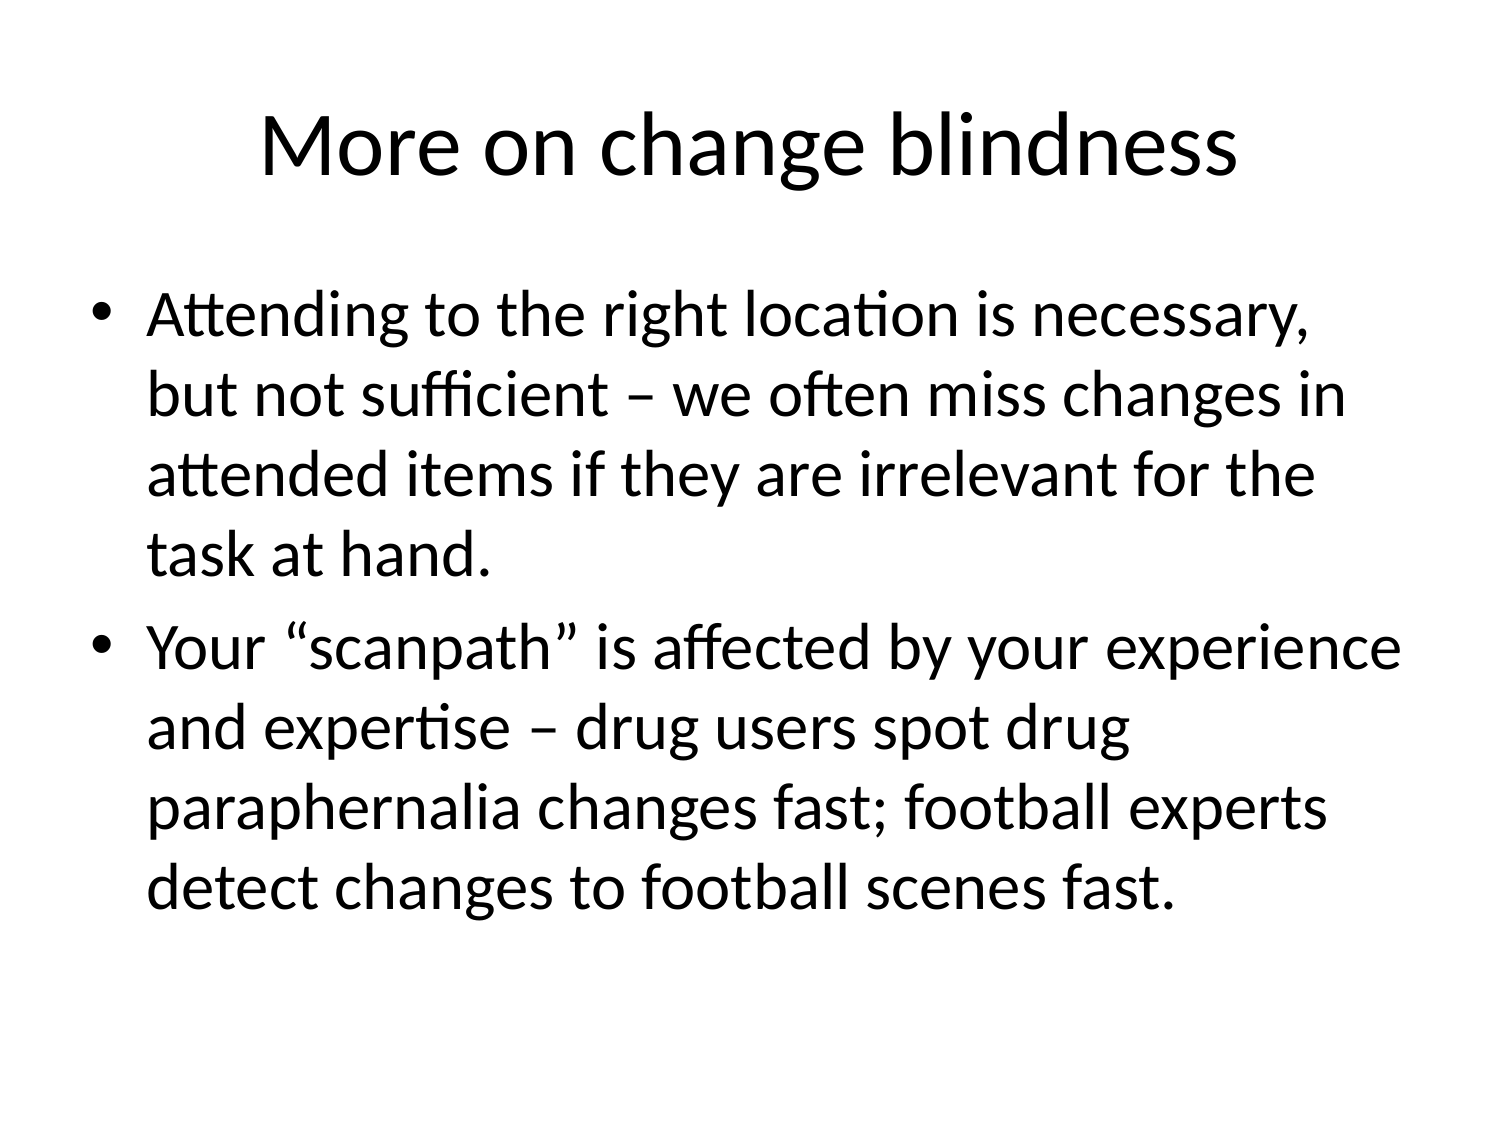

# More on change blindness
Attending to the right location is necessary, but not sufficient – we often miss changes in attended items if they are irrelevant for the task at hand.
Your “scanpath” is affected by your experience and expertise – drug users spot drug paraphernalia changes fast; football experts detect changes to football scenes fast.